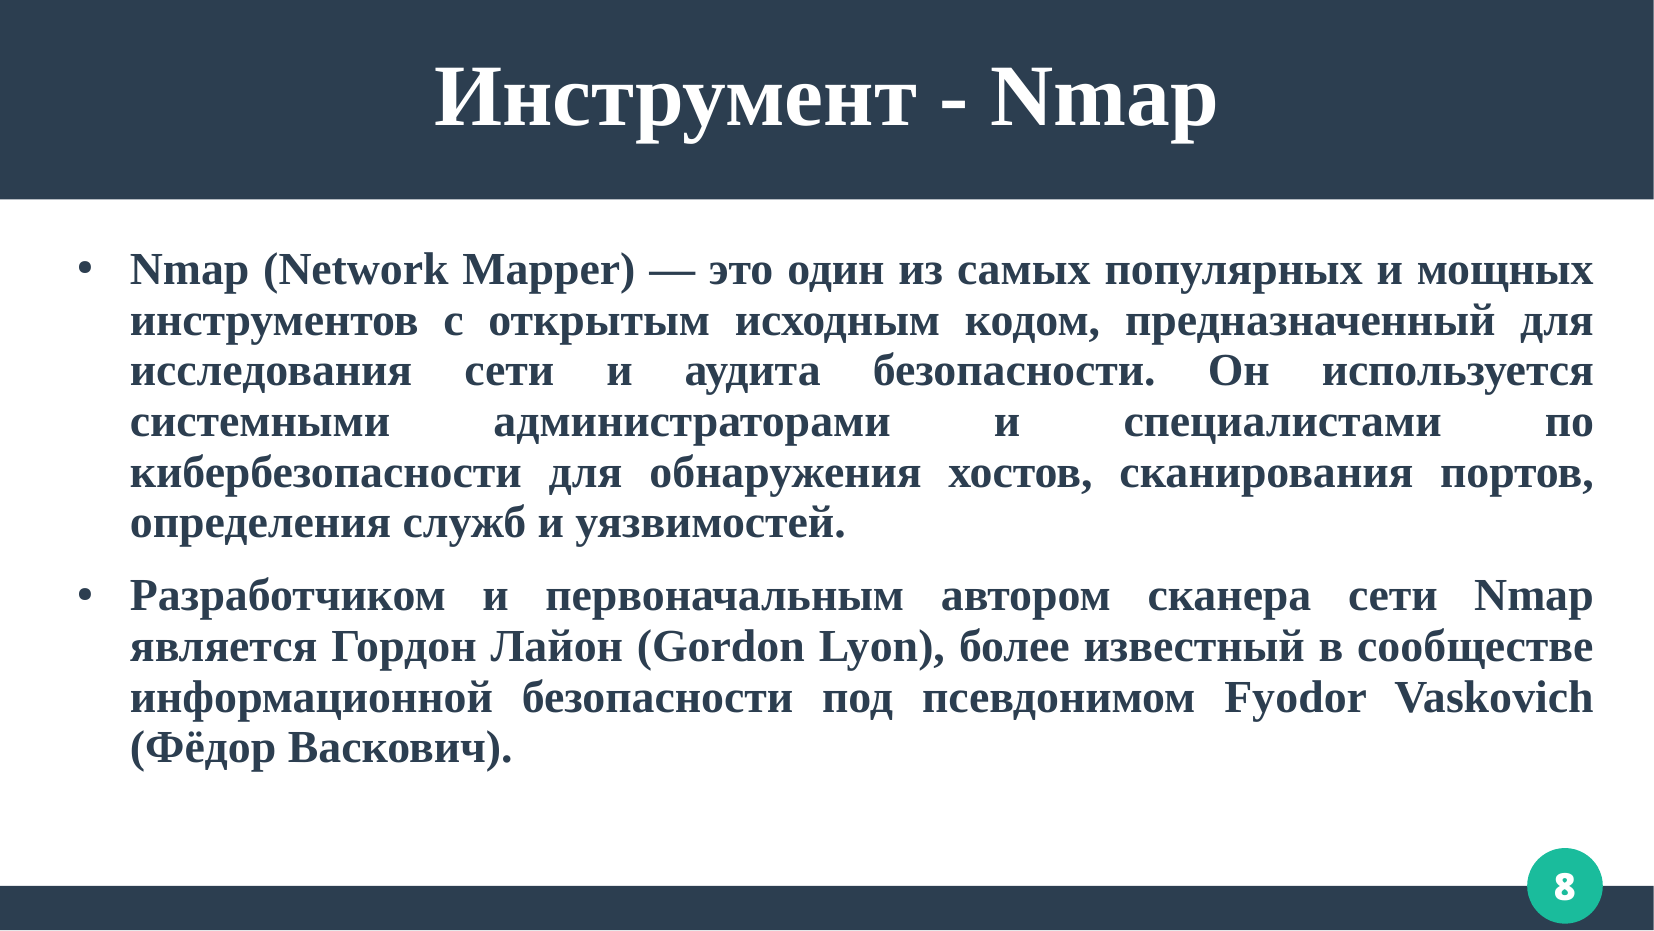

# Инструмент - Nmap
Nmap (Network Mapper) — это один из самых популярных и мощных инструментов с открытым исходным кодом, предназначенный для исследования сети и аудита безопасности. Он используется системными администраторами и специалистами по кибербезопасности для обнаружения хостов, сканирования портов, определения служб и уязвимостей.
Разработчиком и первоначальным автором сканера сети Nmap является Гордон Лайон (Gordon Lyon), более известный в сообществе информационной безопасности под псевдонимом Fyodor Vaskovich (Фёдор Васкович).